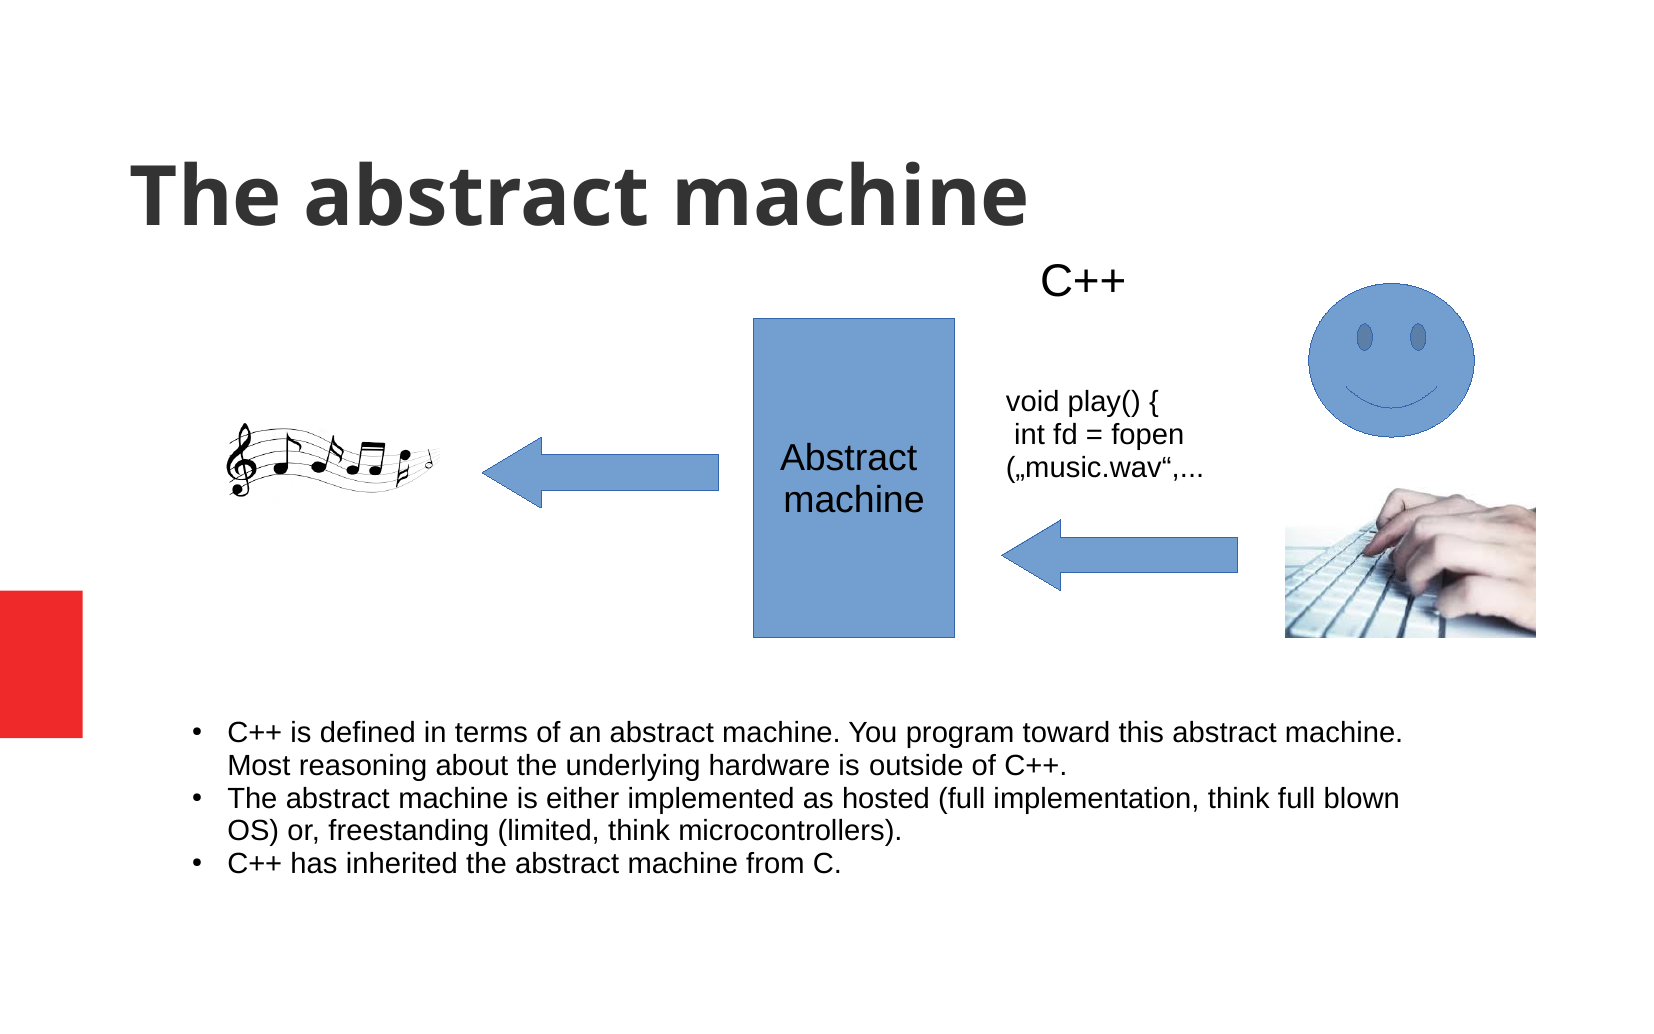

# The abstract machine
C++
Abstract
machine
void play() {
 int fd = fopen („music.wav“,...
C++ is defined in terms of an abstract machine. You program toward this abstract machine.
Most reasoning about the underlying hardware is outside of C++.
The abstract machine is either implemented as hosted (full implementation, think full blown OS) or, freestanding (limited, think microcontrollers).
C++ has inherited the abstract machine from C.